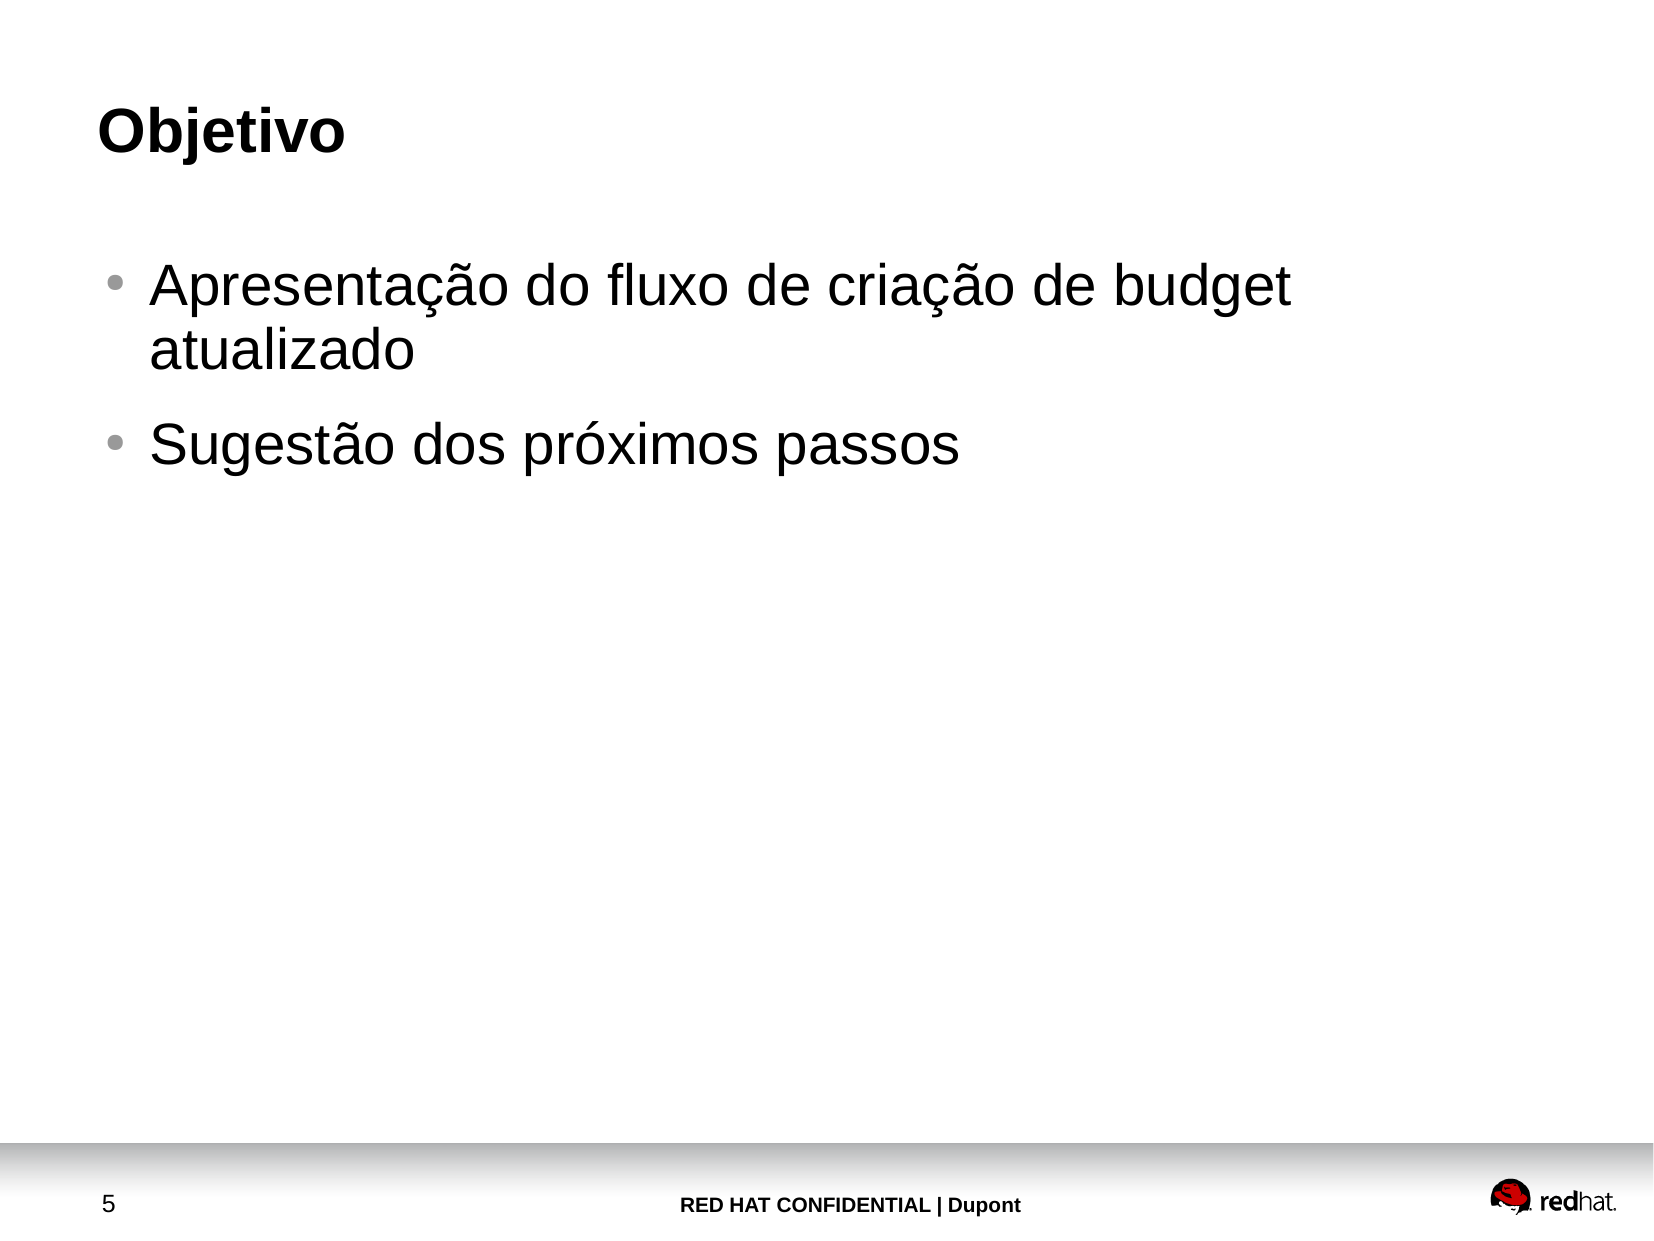

Objetivo
Apresentação do fluxo de criação de budget atualizado
Sugestão dos próximos passos